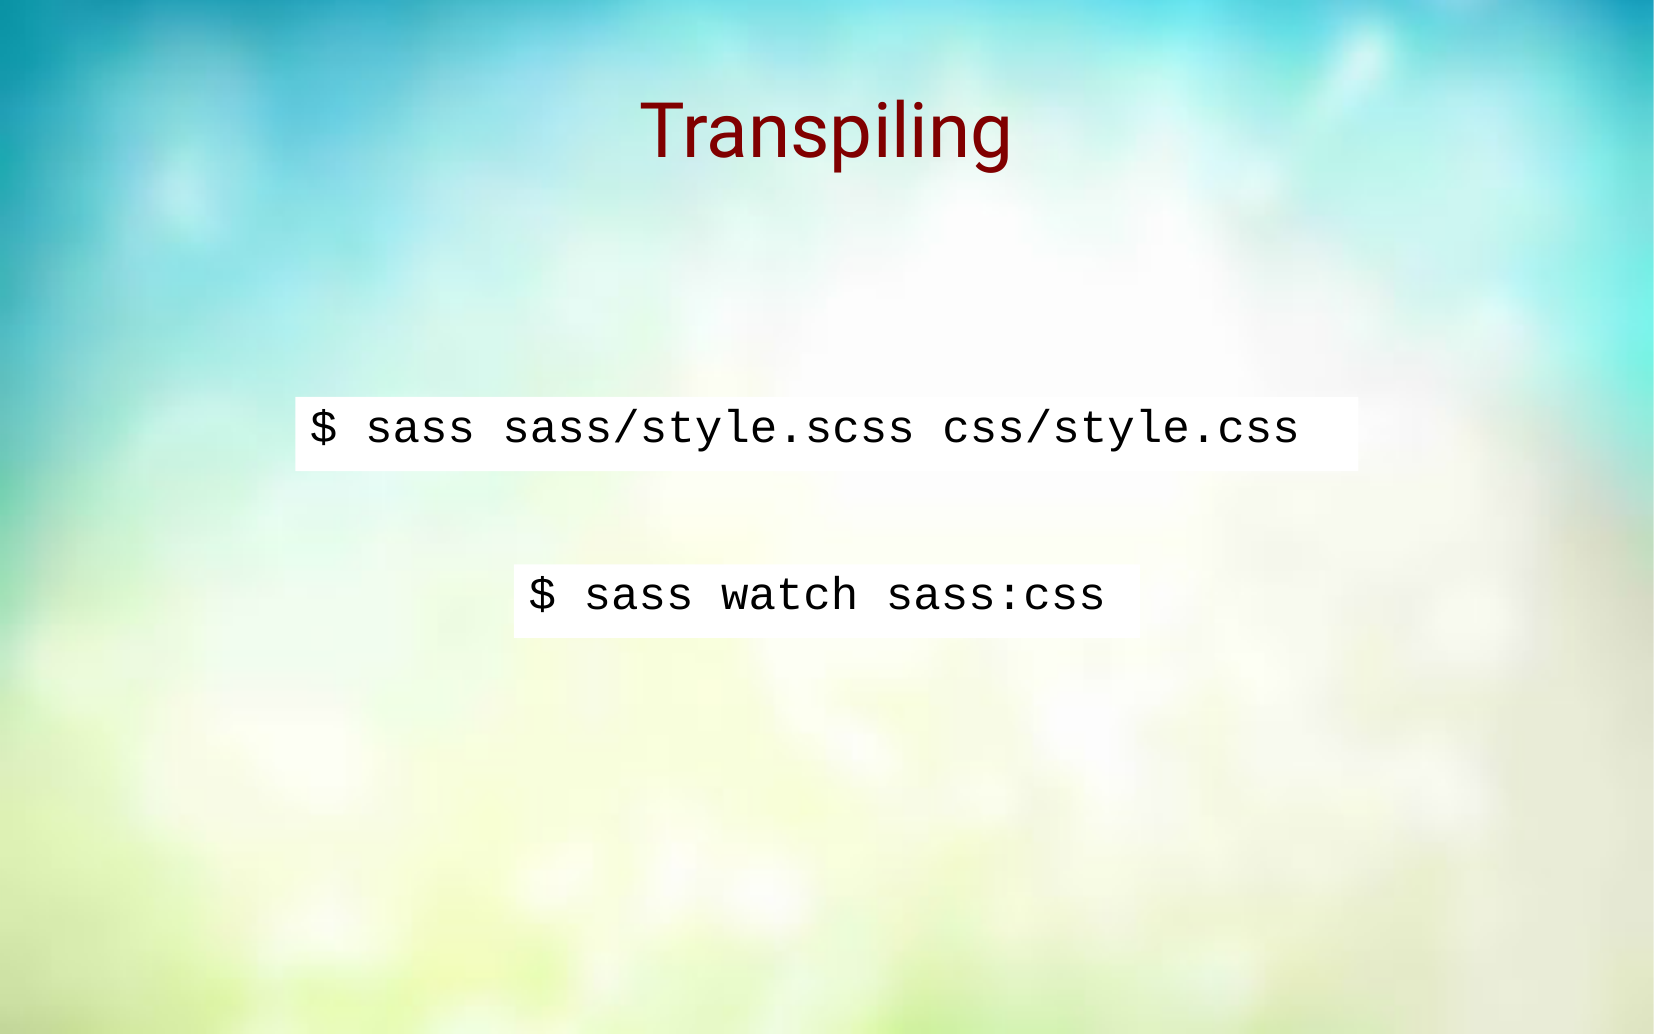

# Transpiling
$ sass sass/style.scss css/style.css
$ sass watch sass:css